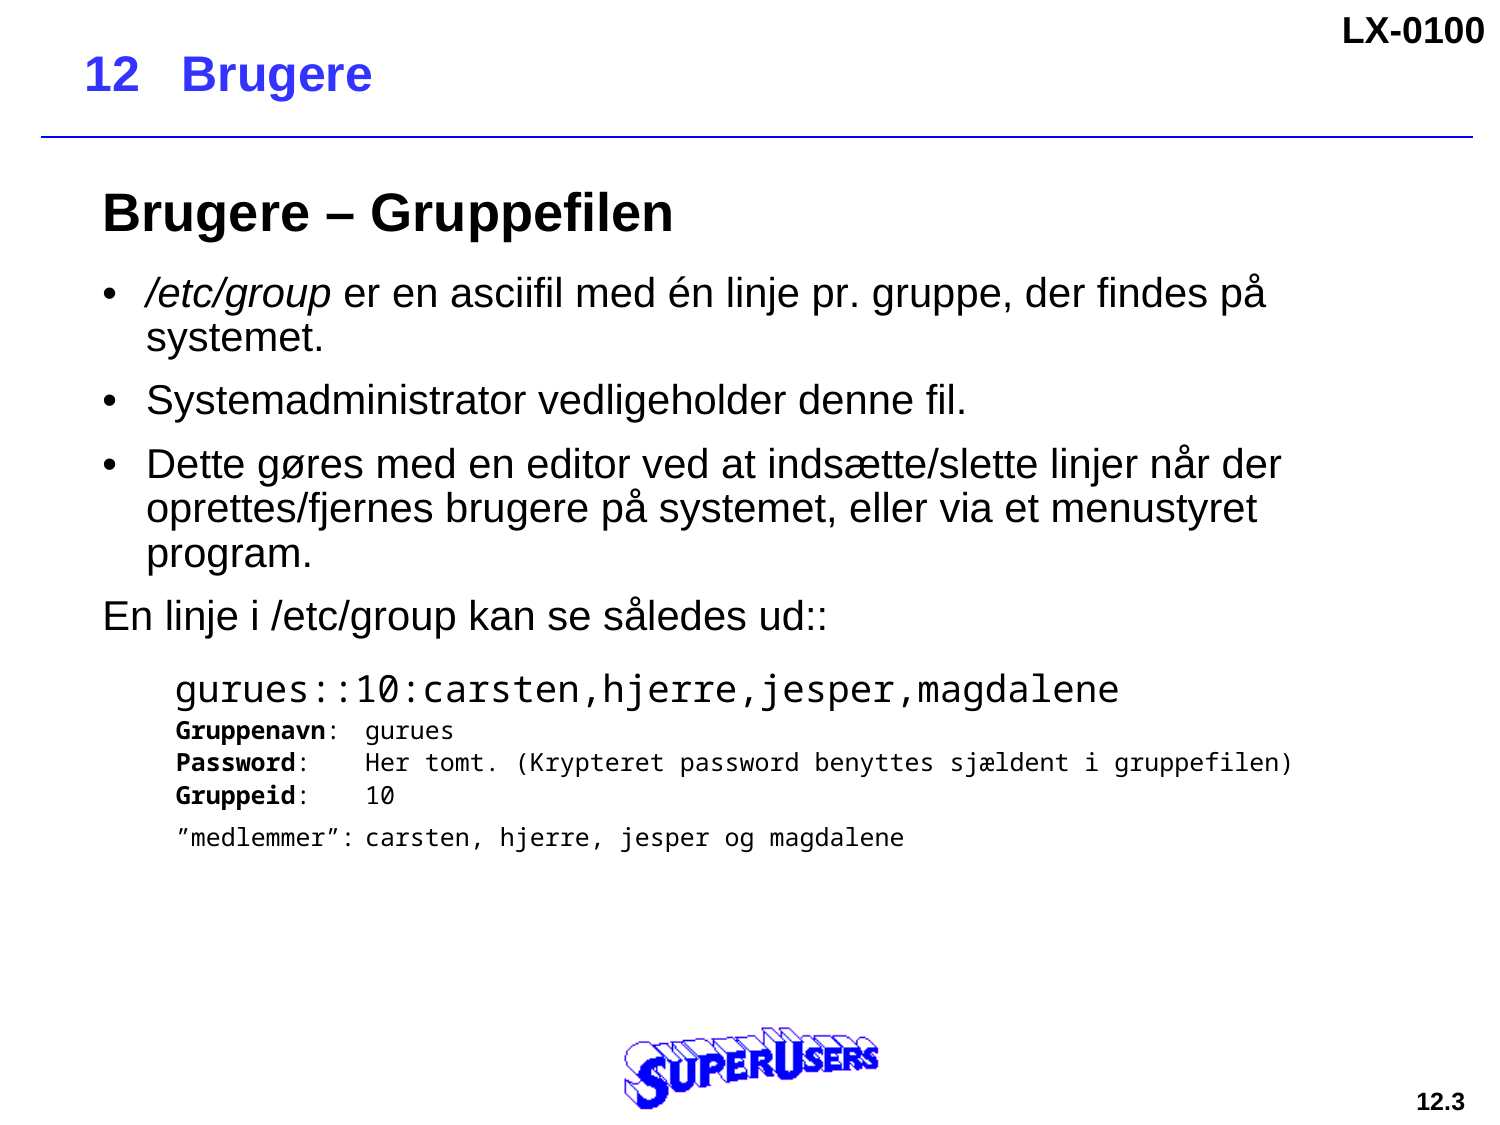

# 12 Brugere
Brugere – Gruppefilen
/etc/group er en asciifil med én linje pr. gruppe, der findes på systemet.
Systemadministrator vedligeholder denne fil.
Dette gøres med en editor ved at indsætte/slette linjer når der oprettes/fjernes brugere på systemet, eller via et menustyret program.
En linje i /etc/group kan se således ud::
 	gurues::10:carsten,hjerre,jesper,magdalene
Gruppenavn:	gurues
Password:	Her tomt. (Krypteret password benyttes sjældent i gruppefilen)
Gruppeid:	10
”medlemmer”:	carsten, hjerre, jesper og magdalene